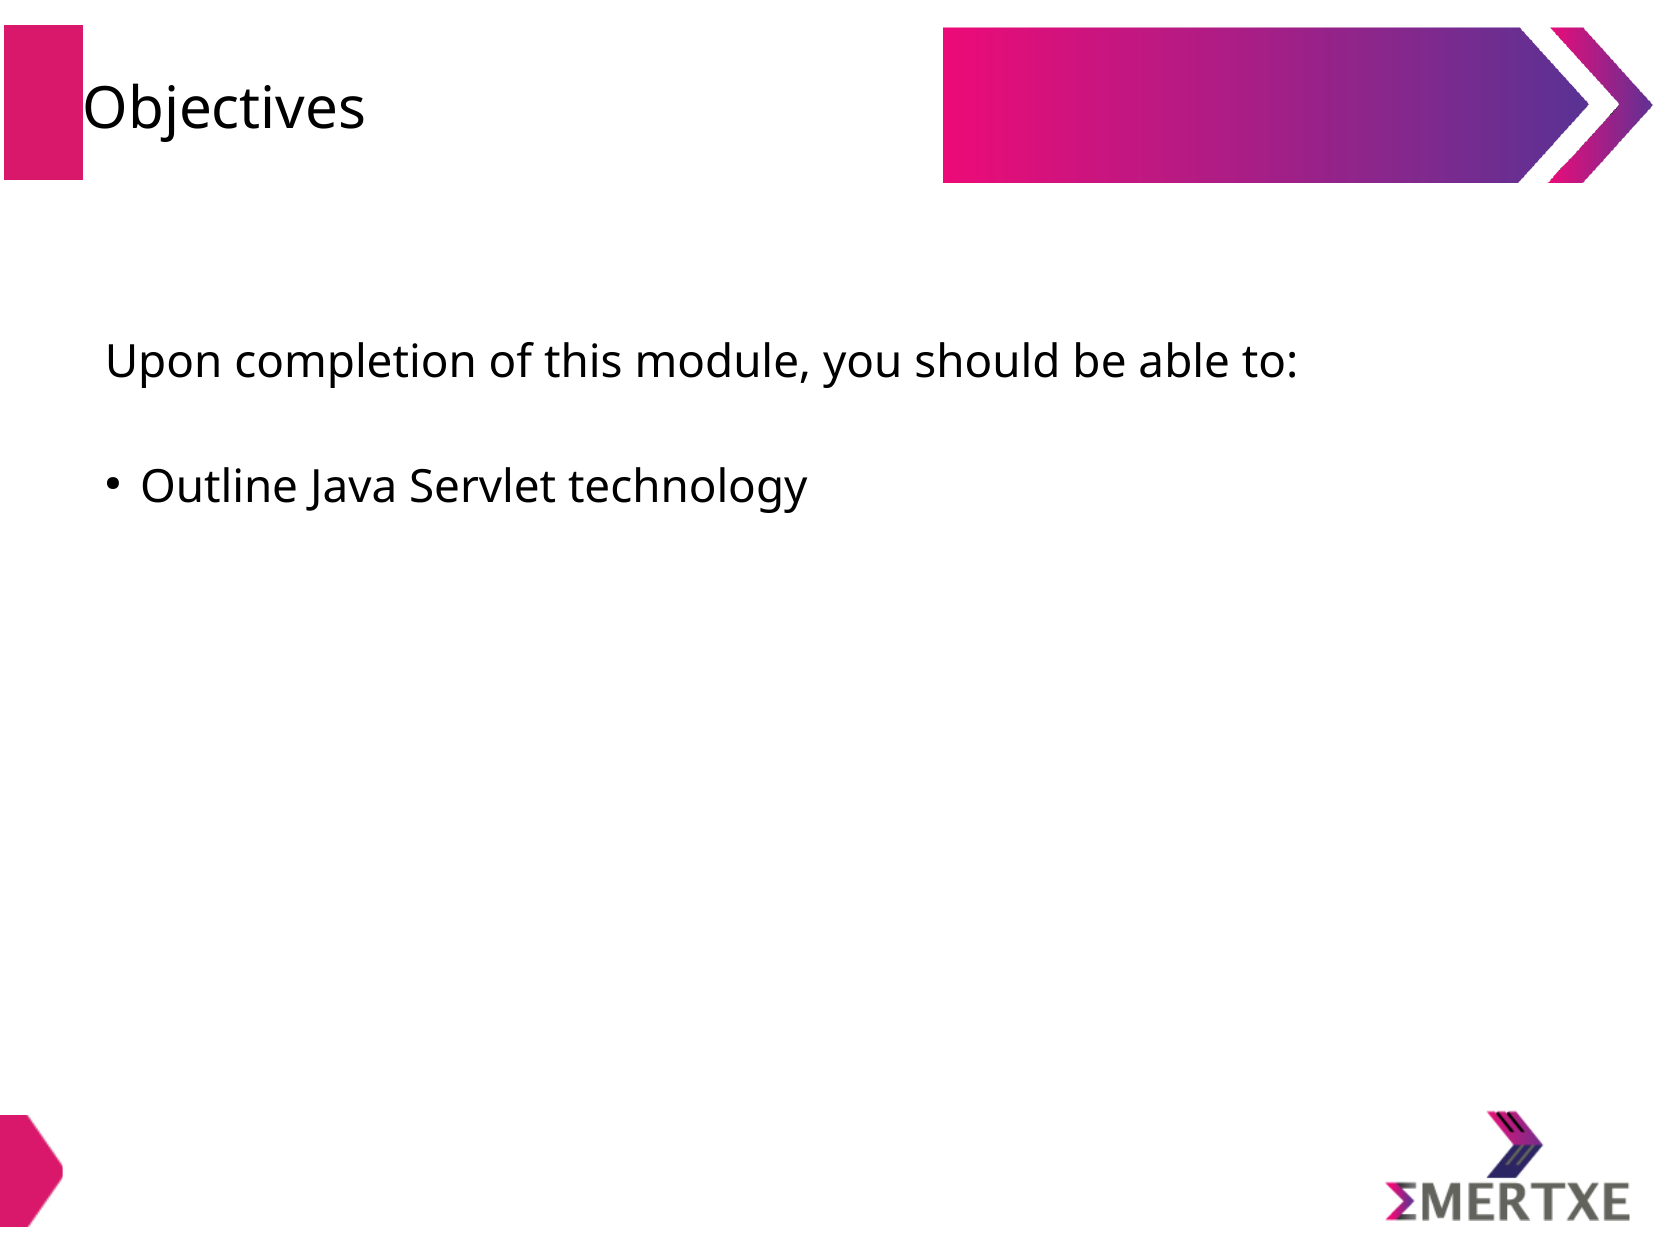

# Objectives
Upon completion of this module, you should be able to:
Outline Java Servlet technology